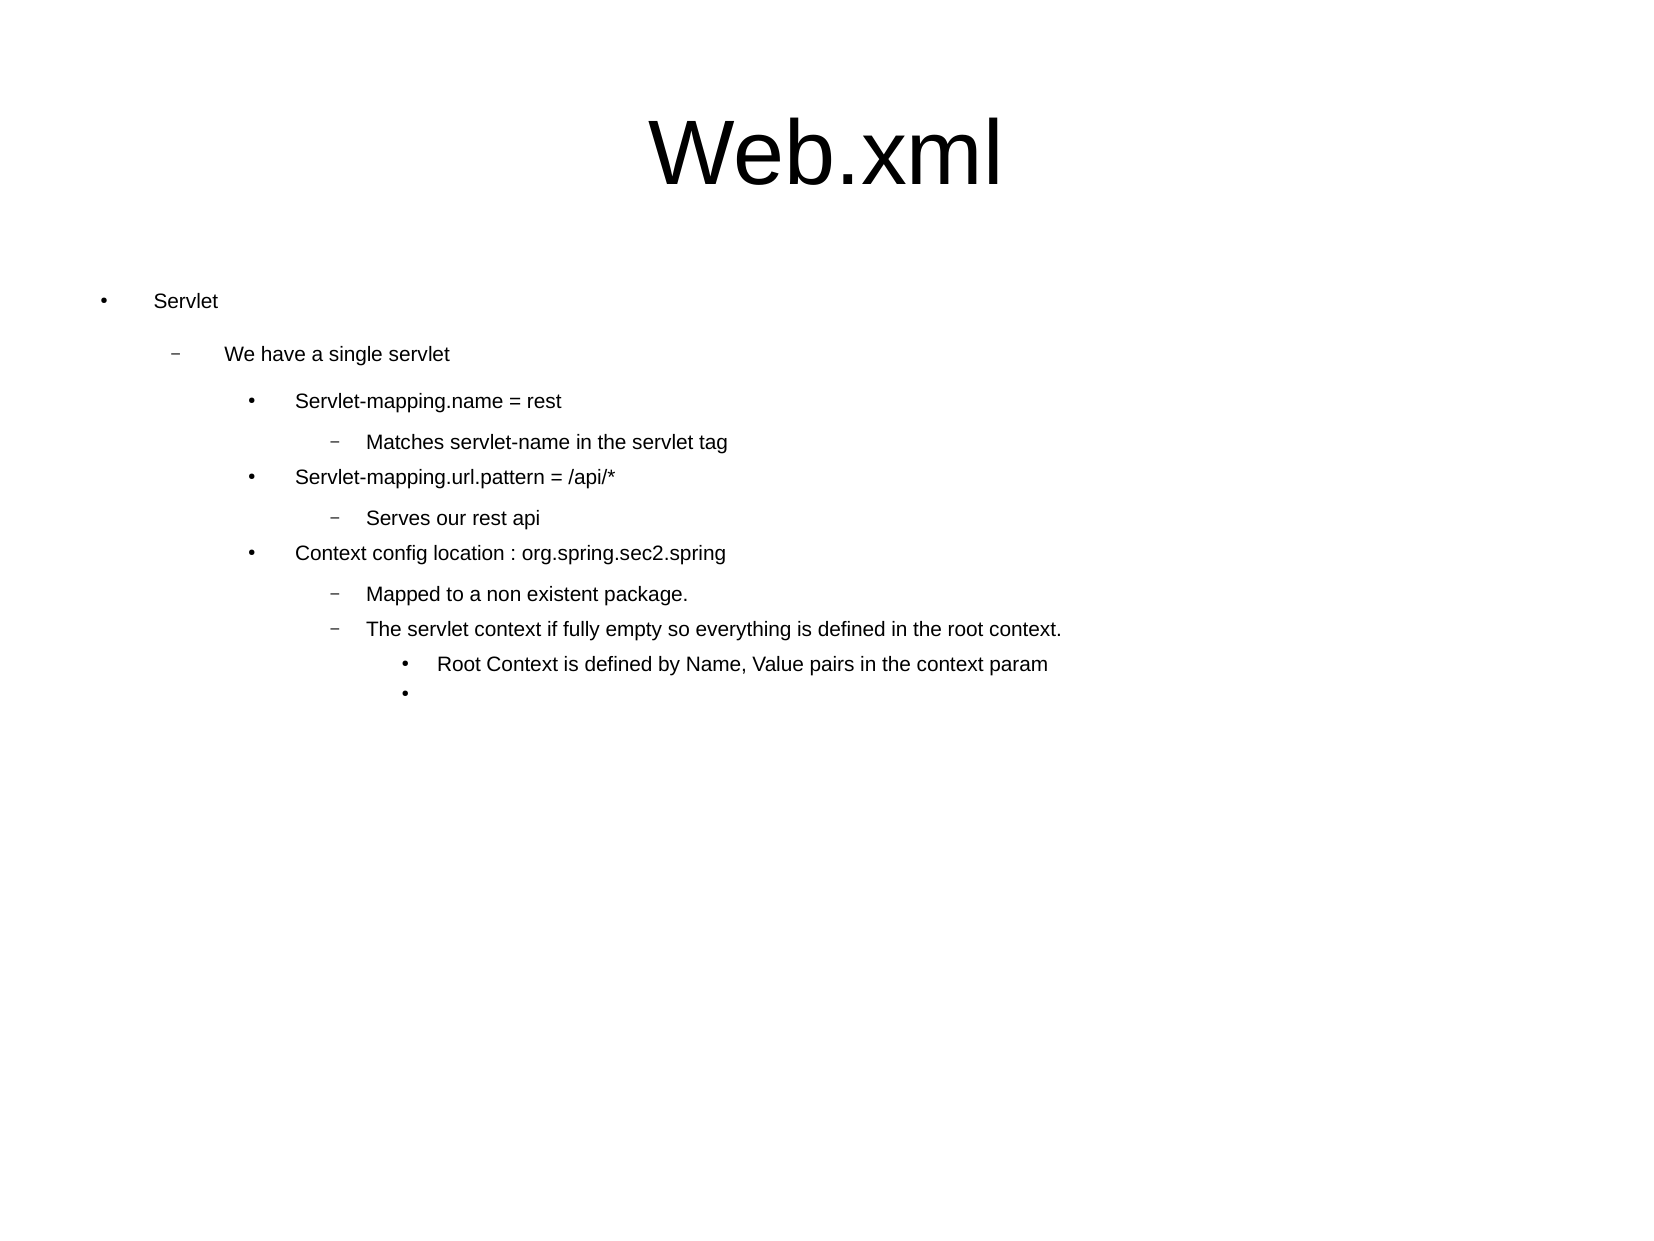

# Web.xml
Servlet
We have a single servlet
Servlet-mapping.name = rest
Matches servlet-name in the servlet tag
Servlet-mapping.url.pattern = /api/*
Serves our rest api
Context config location : org.spring.sec2.spring
Mapped to a non existent package.
The servlet context if fully empty so everything is defined in the root context.
Root Context is defined by Name, Value pairs in the context param